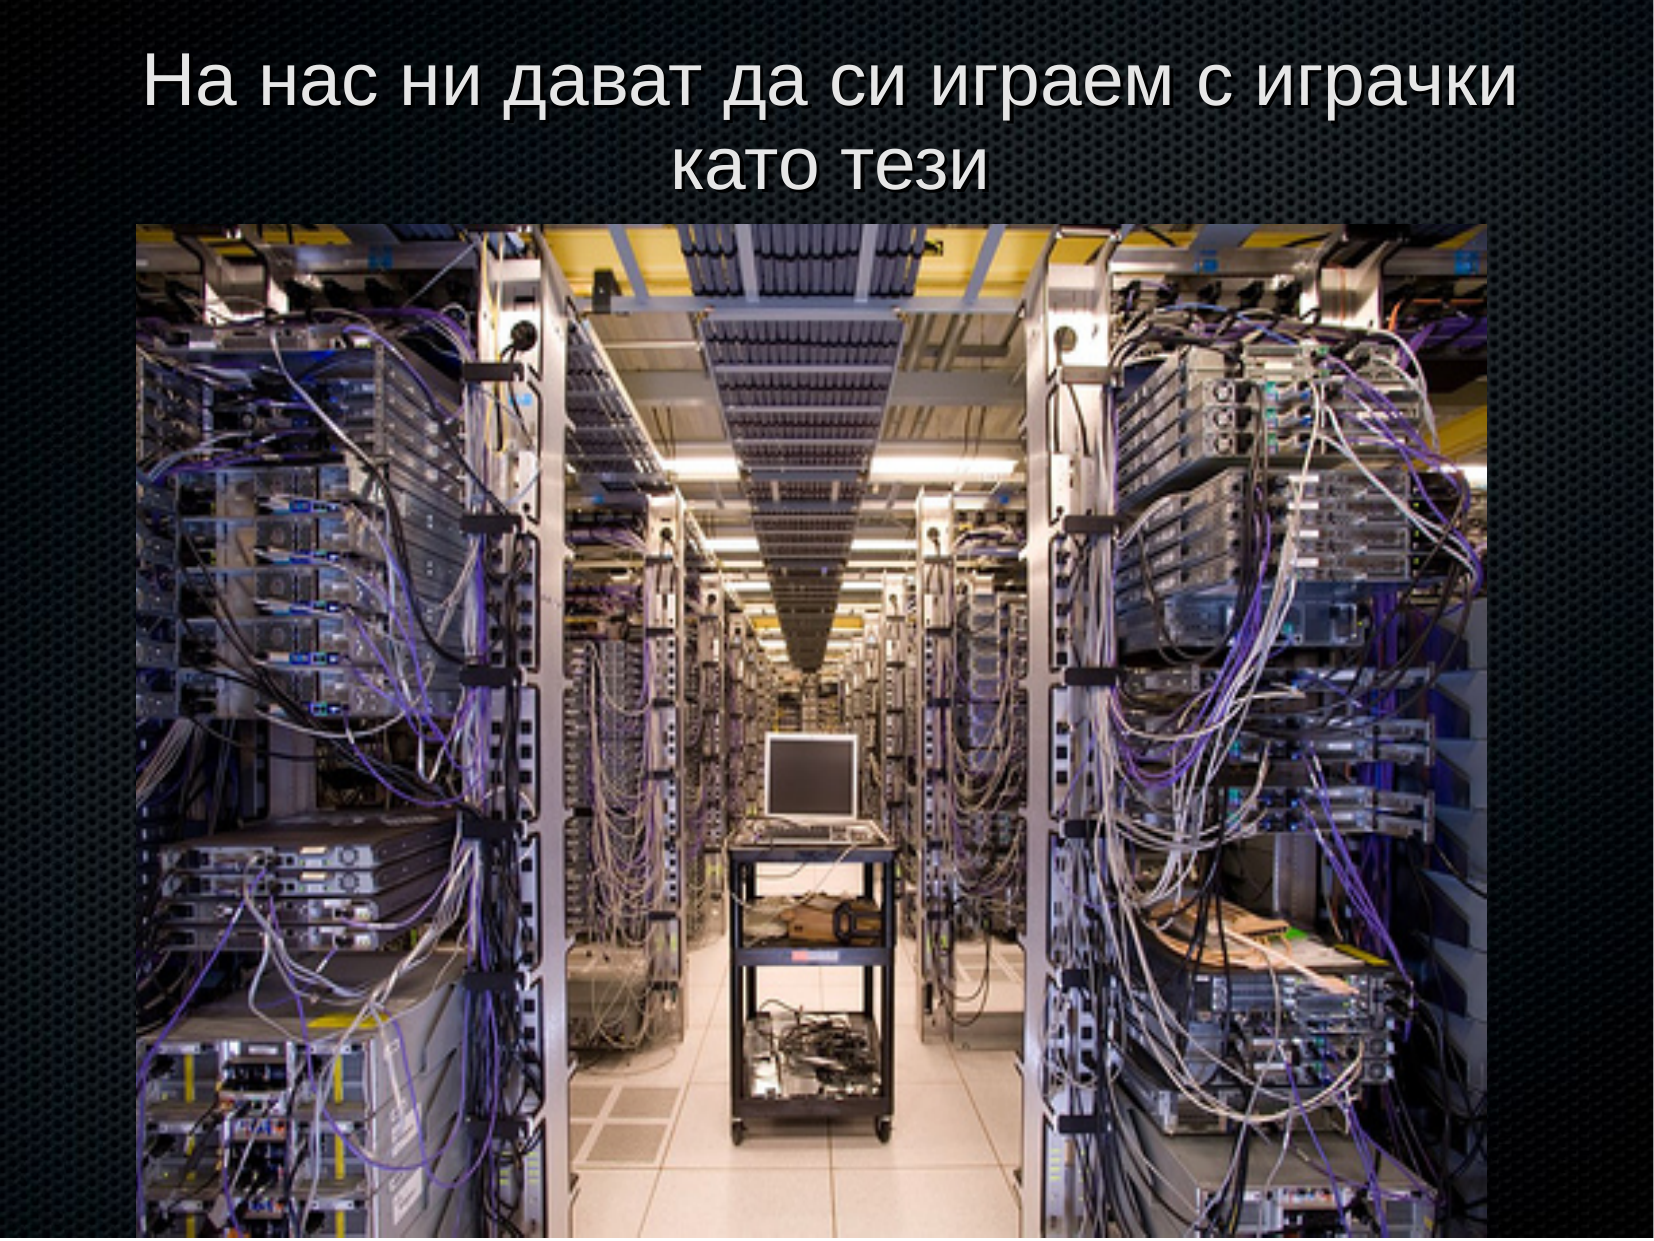

# На нас ни дават да си играем с играчки като тези